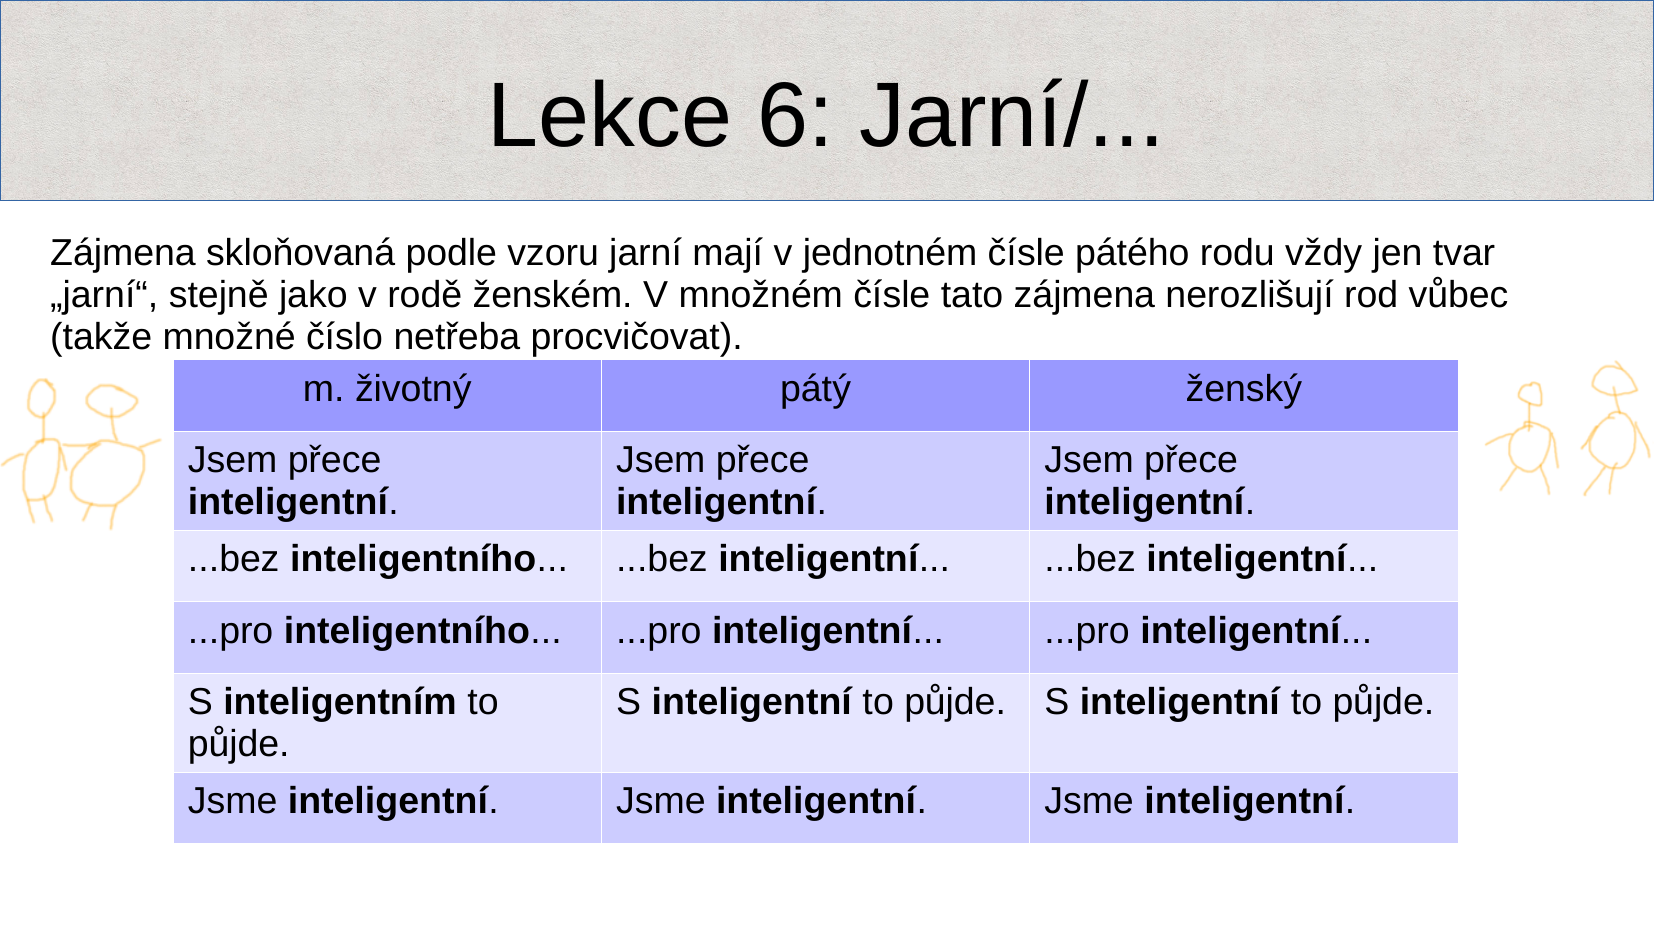

# Lekce 6: Jarní/...
Zájmena skloňovaná podle vzoru jarní mají v jednotném čísle pátého rodu vždy jen tvar „jarní“, stejně jako v rodě ženském. V množném čísle tato zájmena nerozlišují rod vůbec (takže množné číslo netřeba procvičovat).
| m. životný | pátý | ženský |
| --- | --- | --- |
| Jsem přece inteligentní. | Jsem přece inteligentní. | Jsem přece inteligentní. |
| ...bez inteligentního... | ...bez inteligentní... | ...bez inteligentní... |
| ...pro inteligentního... | ...pro inteligentní... | ...pro inteligentní... |
| S inteligentním to půjde. | S inteligentní to půjde. | S inteligentní to půjde. |
| Jsme inteligentní. | Jsme inteligentní. | Jsme inteligentní. |